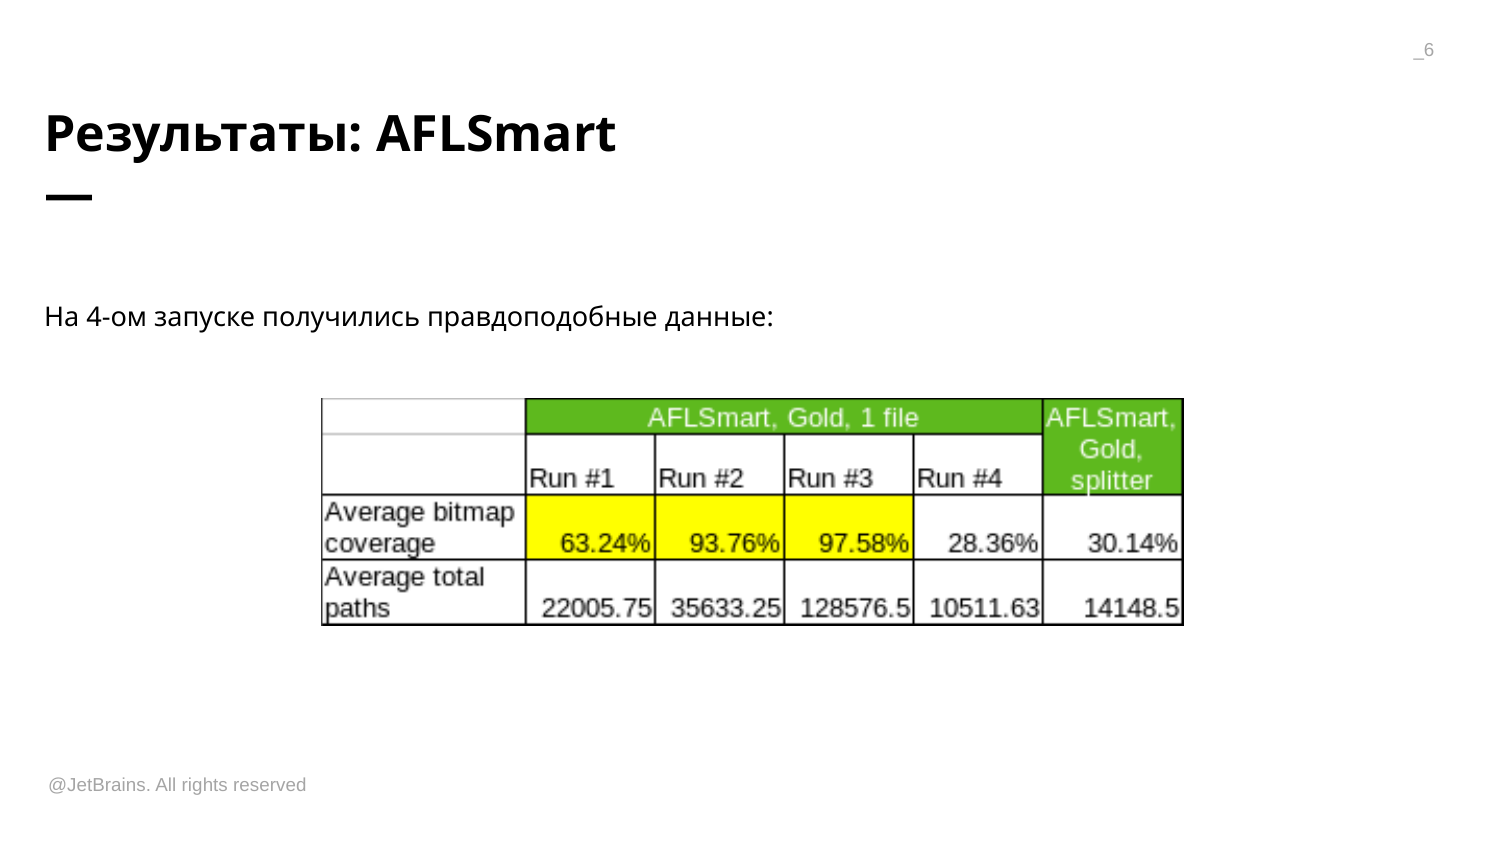

Результаты: AFLSmart
—
На 4-ом запуске получились правдоподобные данные:
@JetBrains. All rights reserved